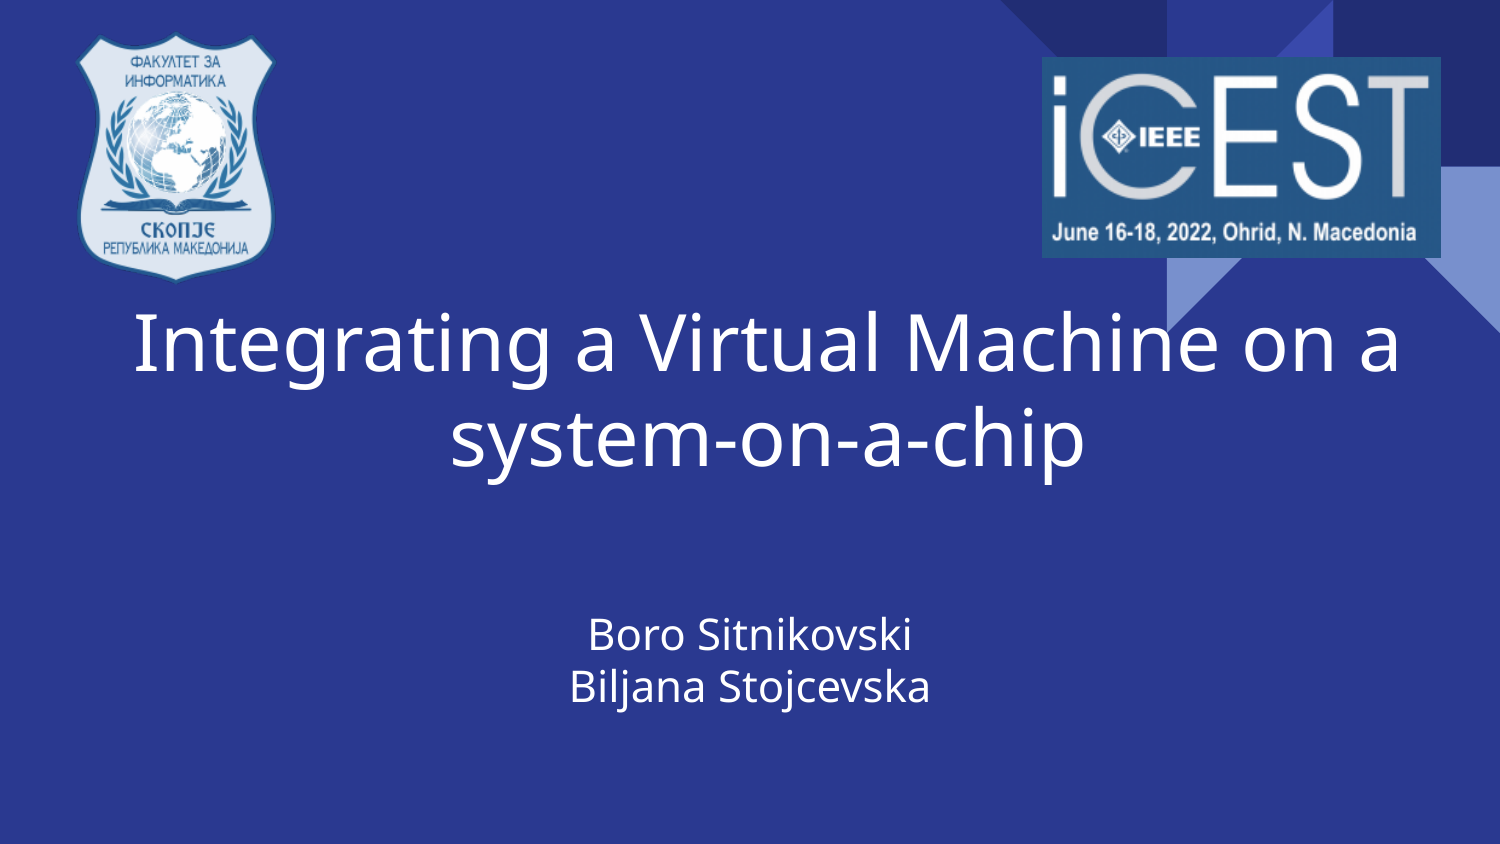

Integrating a Virtual Machine on a system-on-a-chip
Boro Sitnikovski
Biljana Stojcevska